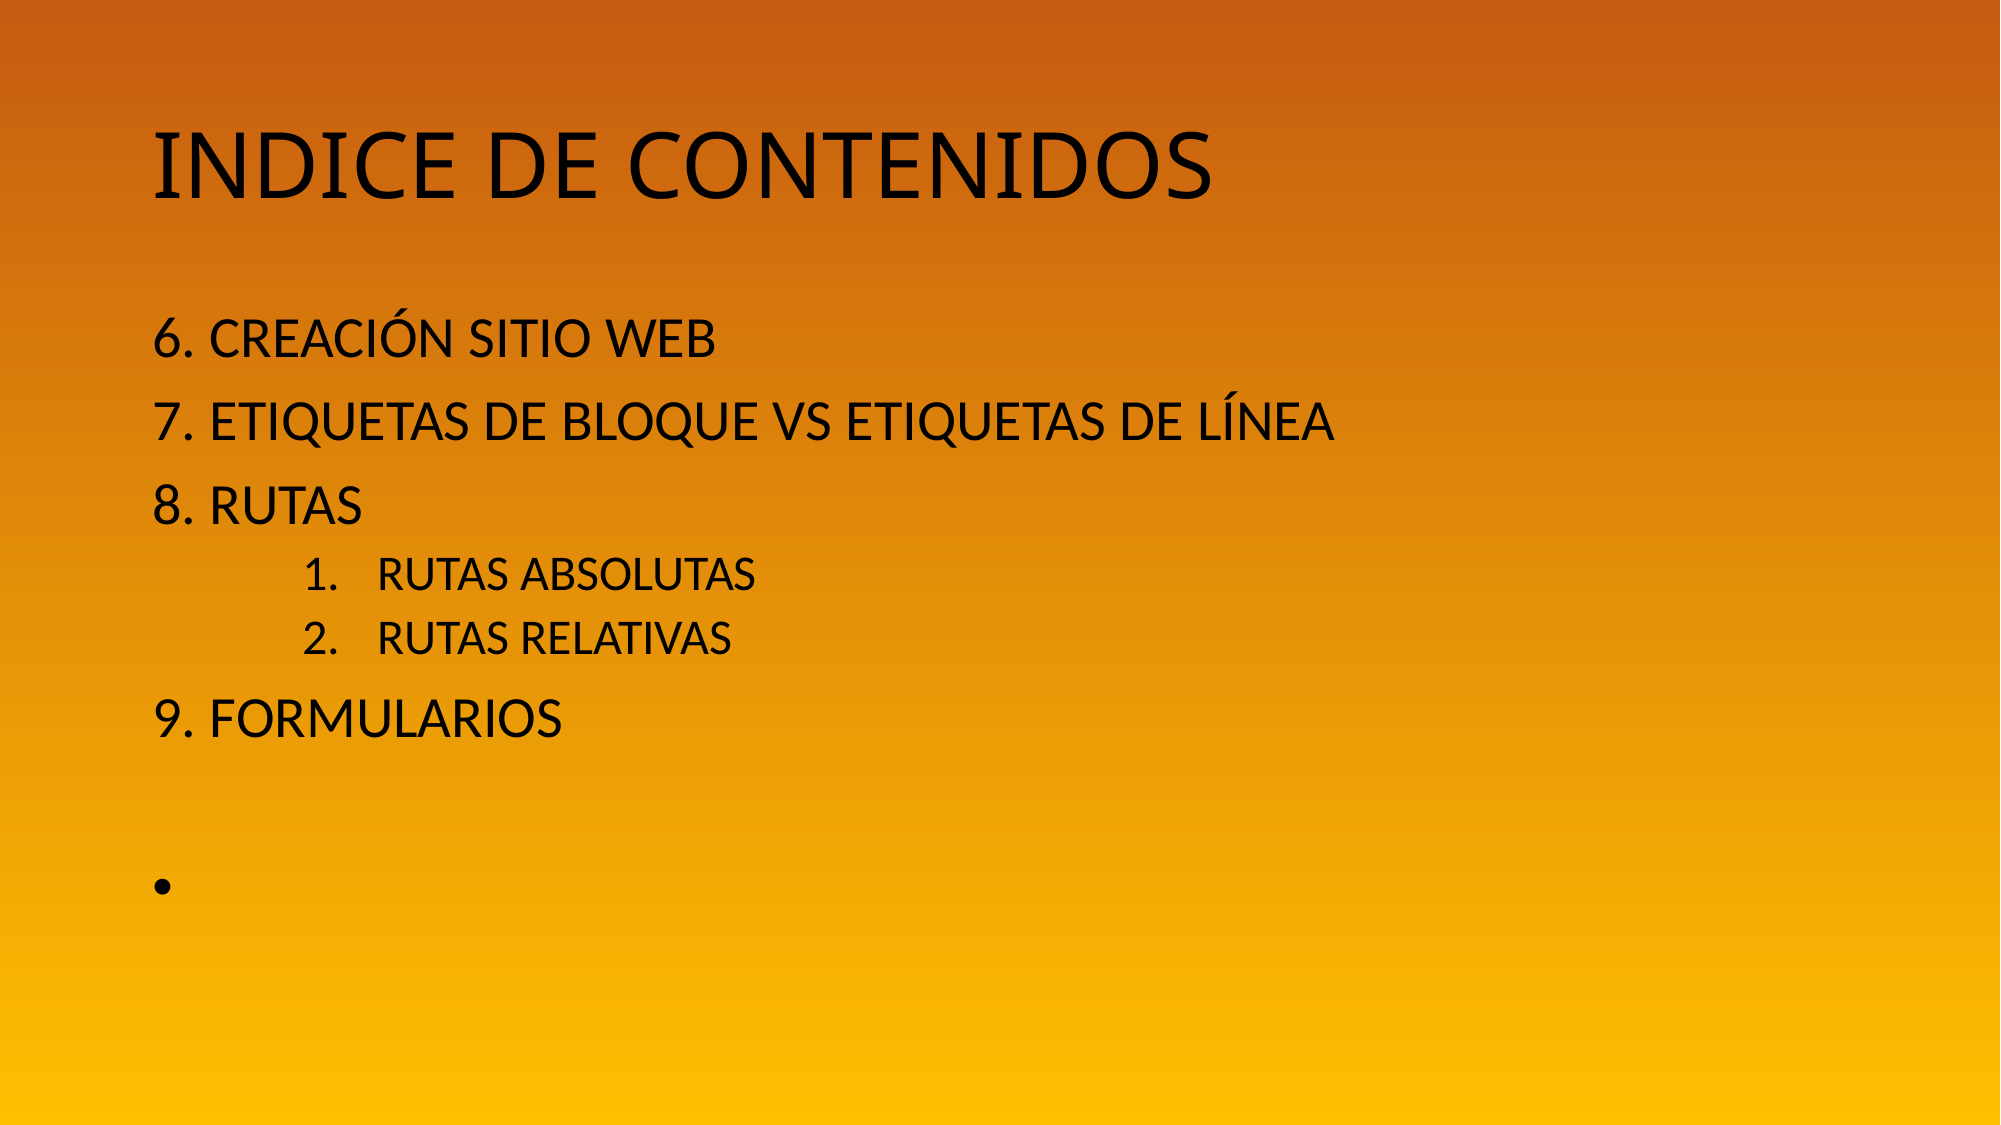

# INDICE DE CONTENIDOS
6. CREACIÓN SITIO WEB
7. ETIQUETAS DE BLOQUE VS ETIQUETAS DE LÍNEA
8. RUTAS
RUTAS ABSOLUTAS
RUTAS RELATIVAS
9. FORMULARIOS